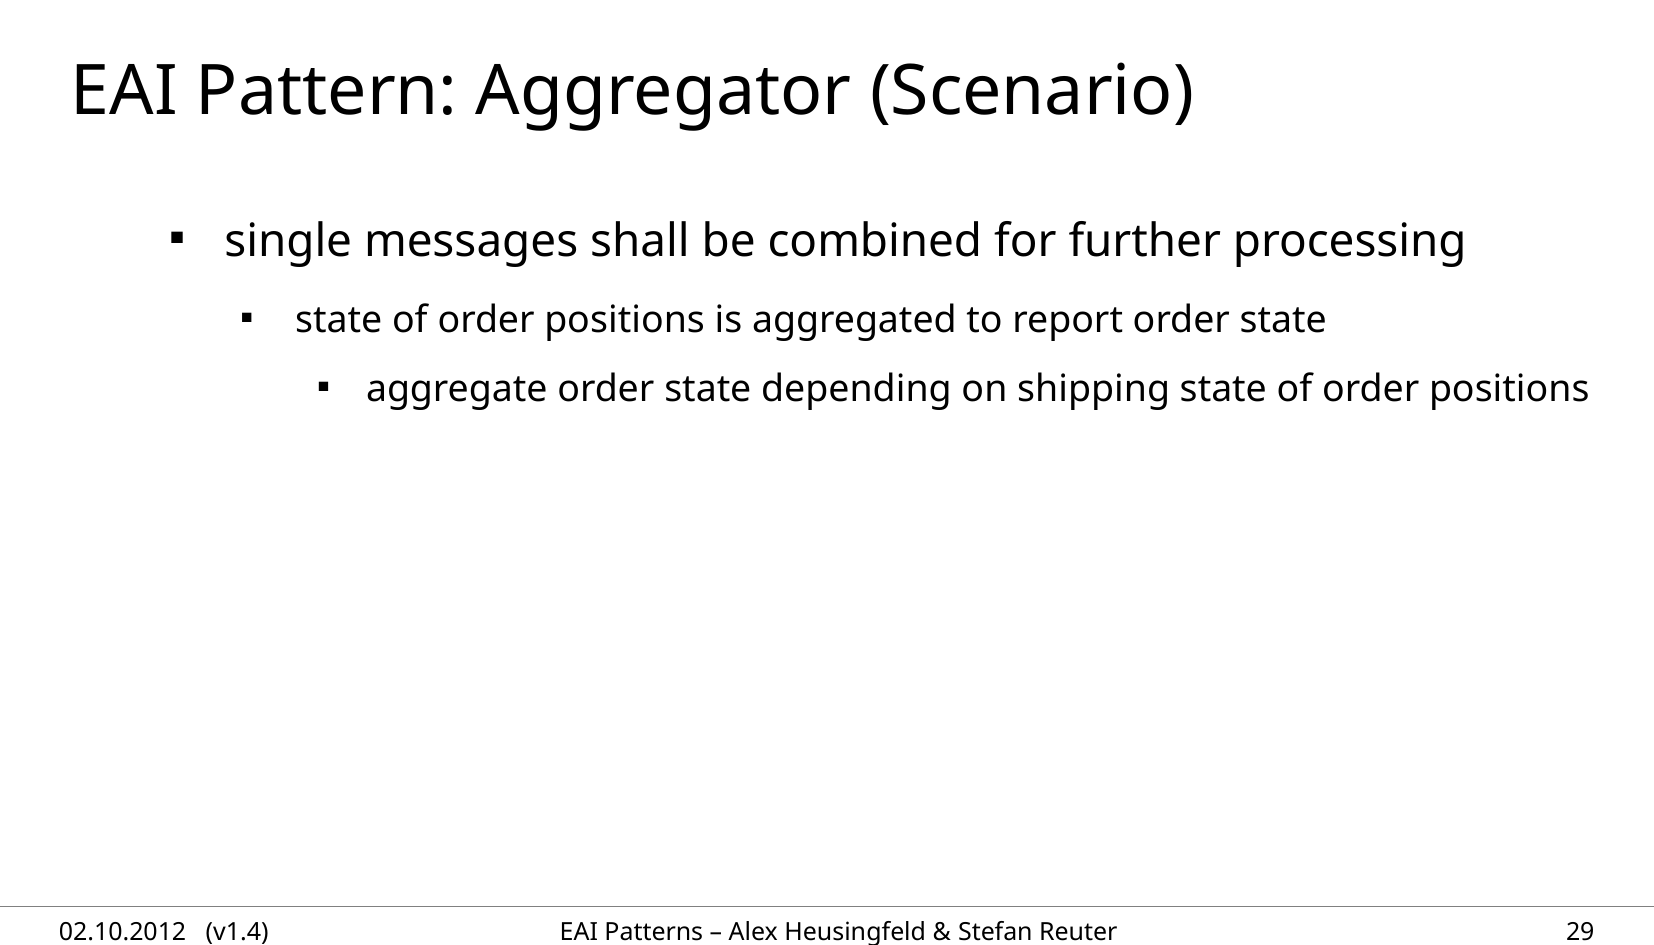

# EAI Pattern: Aggregator (Scenario)
single messages shall be combined for further processing
state of order positions is aggregated to report order state
aggregate order state depending on shipping state of order positions
2012-08-30
EAI Patterns - Alex Heusingfeld & Stefan Reuter
29